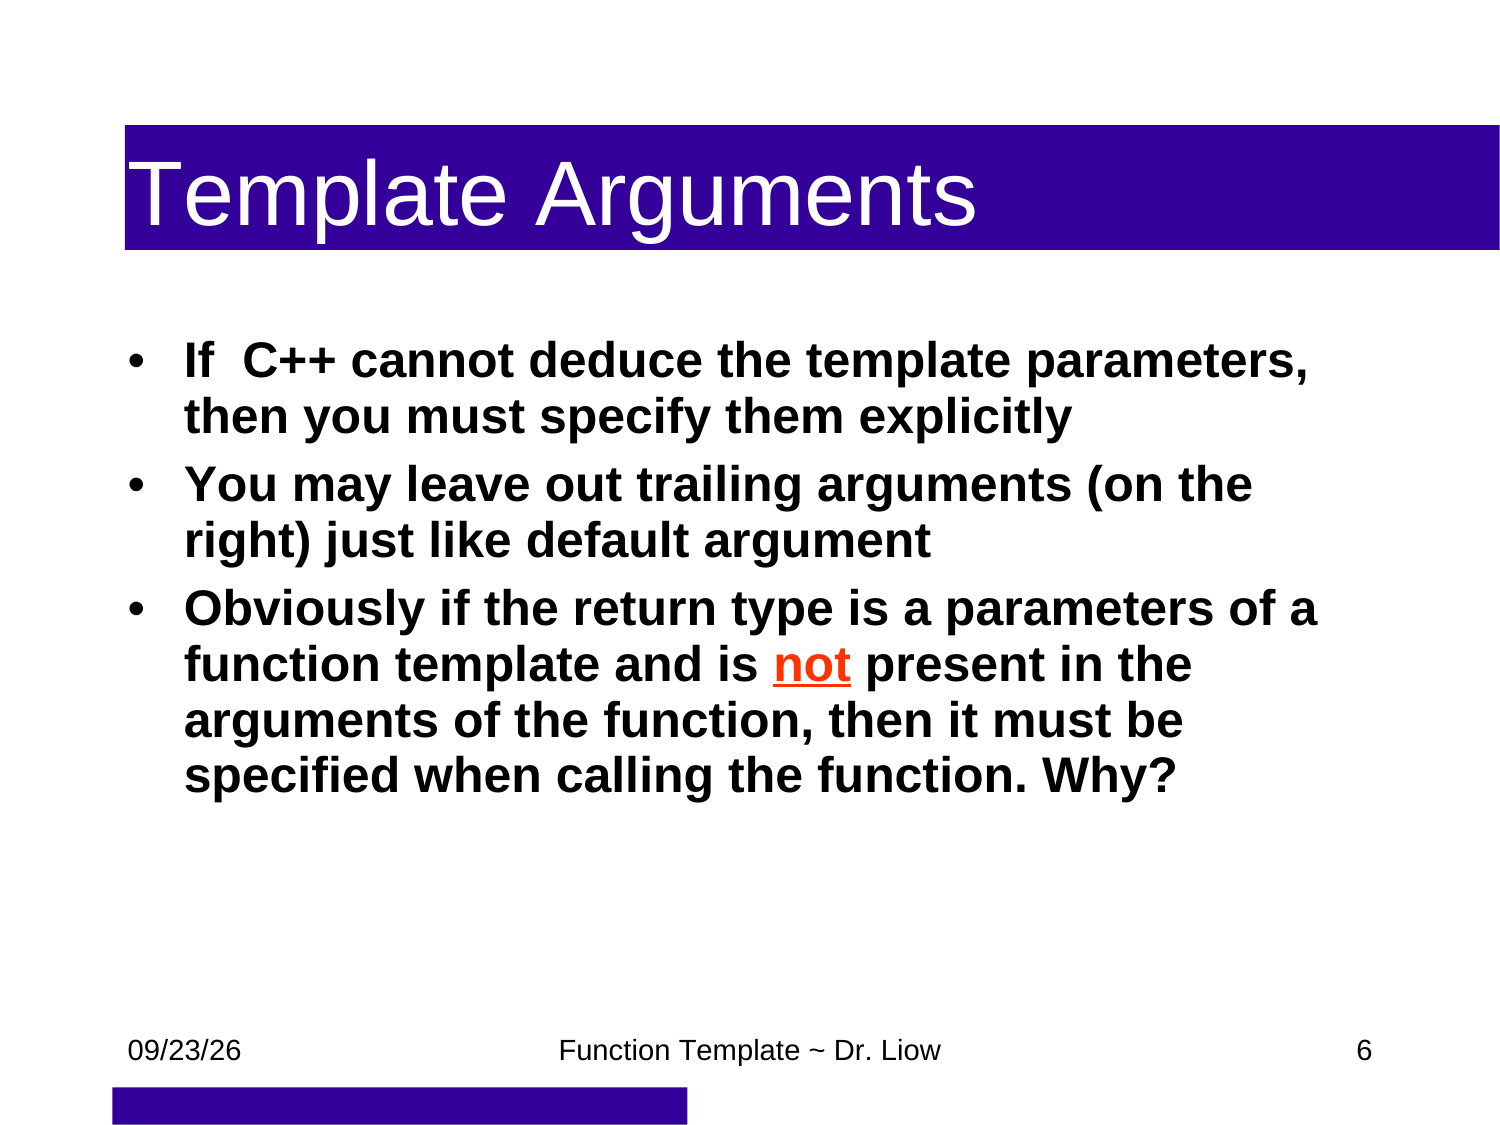

# Template Arguments
If C++ cannot deduce the template parameters, then you must specify them explicitly
You may leave out trailing arguments (on the right) just like default argument
Obviously if the return type is a parameters of a function template and is not present in the arguments of the function, then it must be specified when calling the function. Why?
Function Template ~ Dr. Liow
6